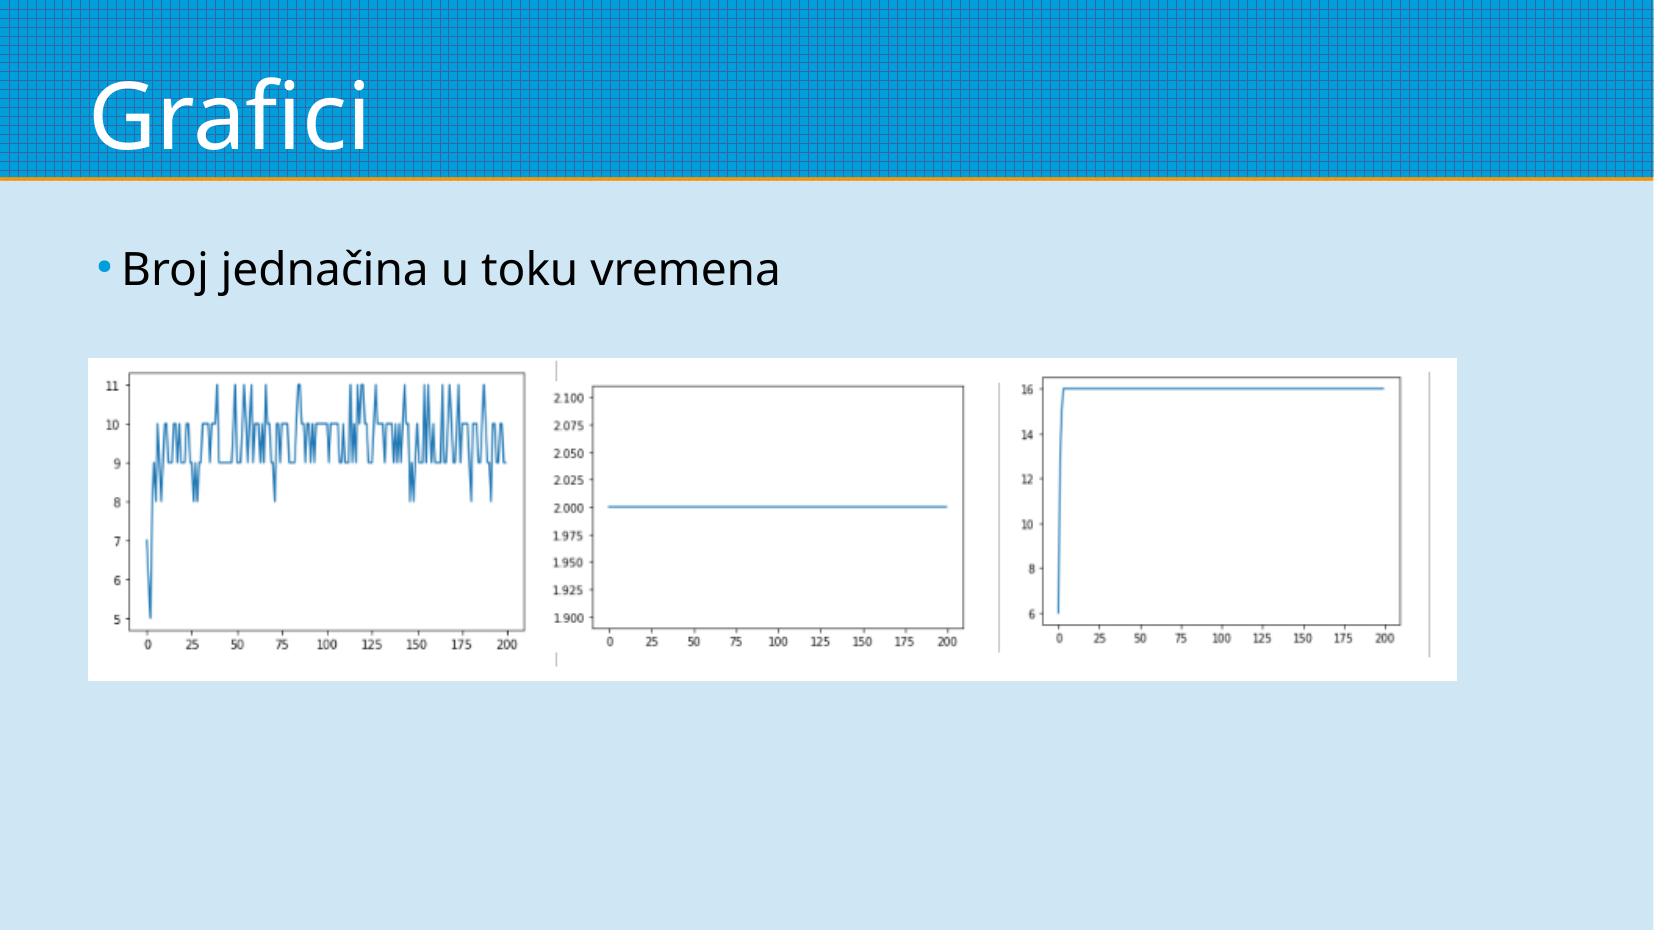

# Grafici
Broj jednačina u toku vremena